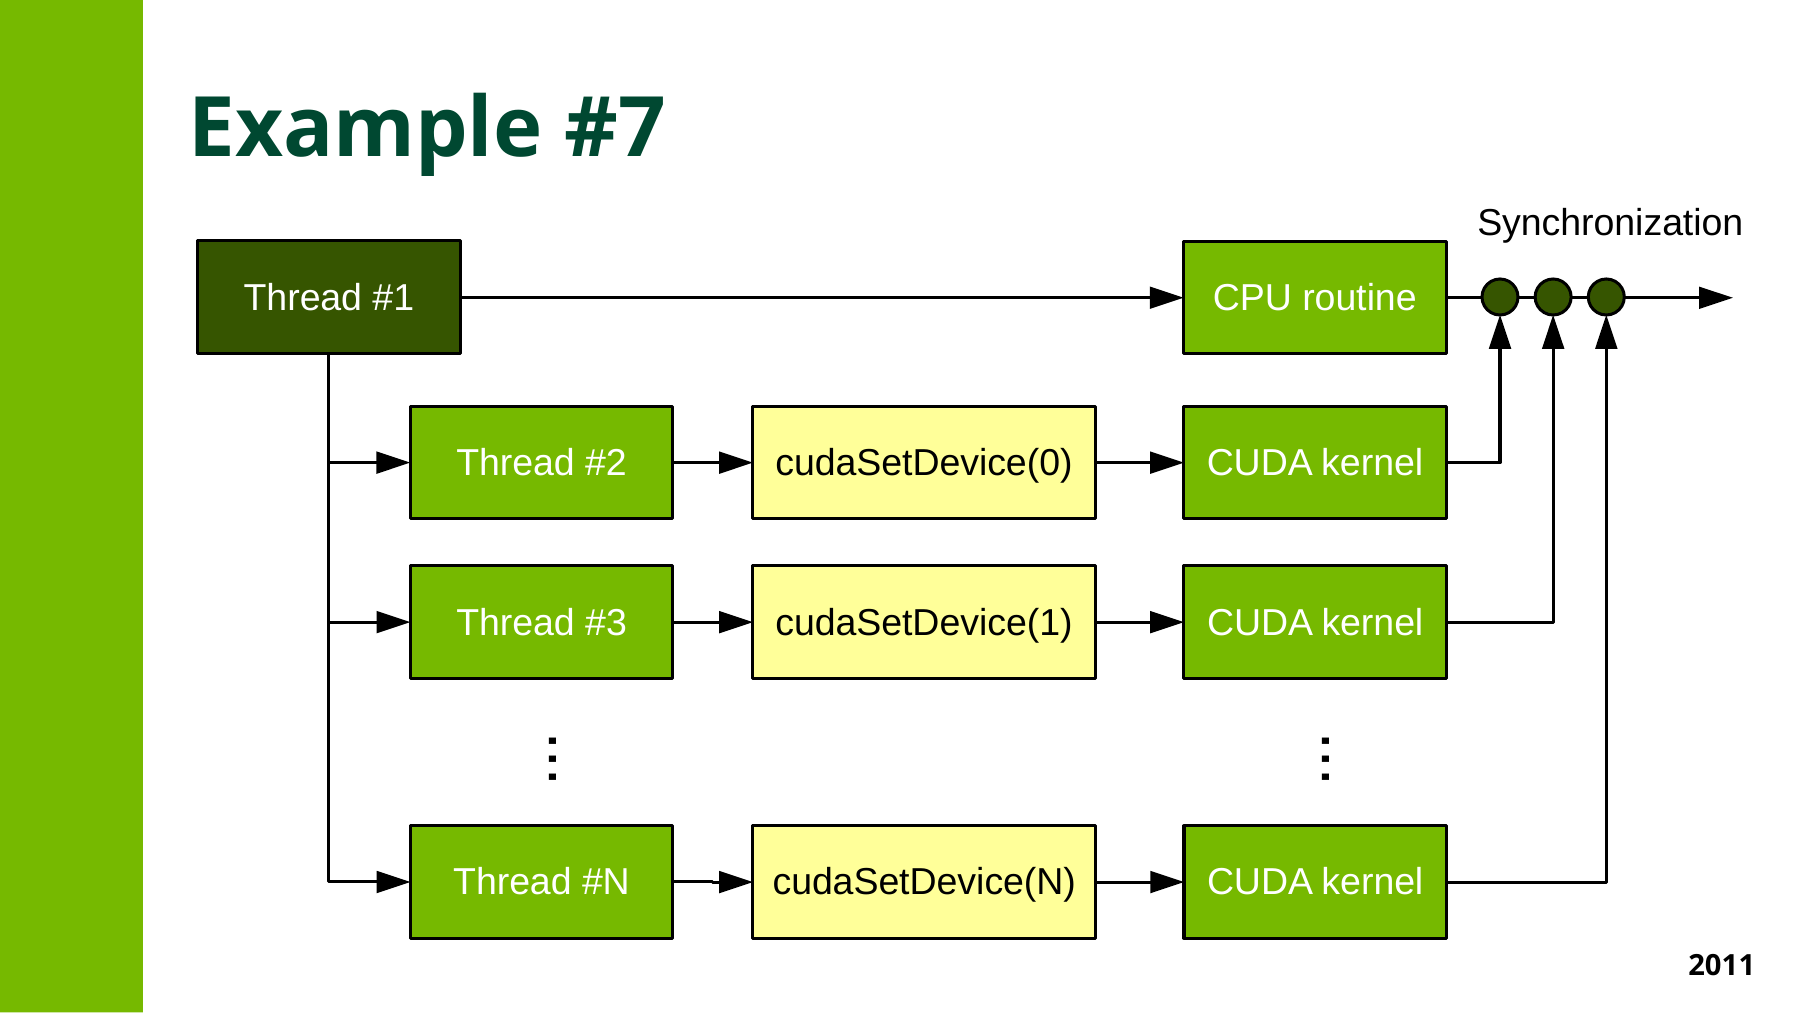

# Example #7
Synchronization
Thread #1
CPU routine
Thread #2
cudaSetDevice(0)
CUDA kernel
Thread #3
cudaSetDevice(1)
CUDA kernel
...
...
Thread #N
cudaSetDevice(N)
CUDA kernel